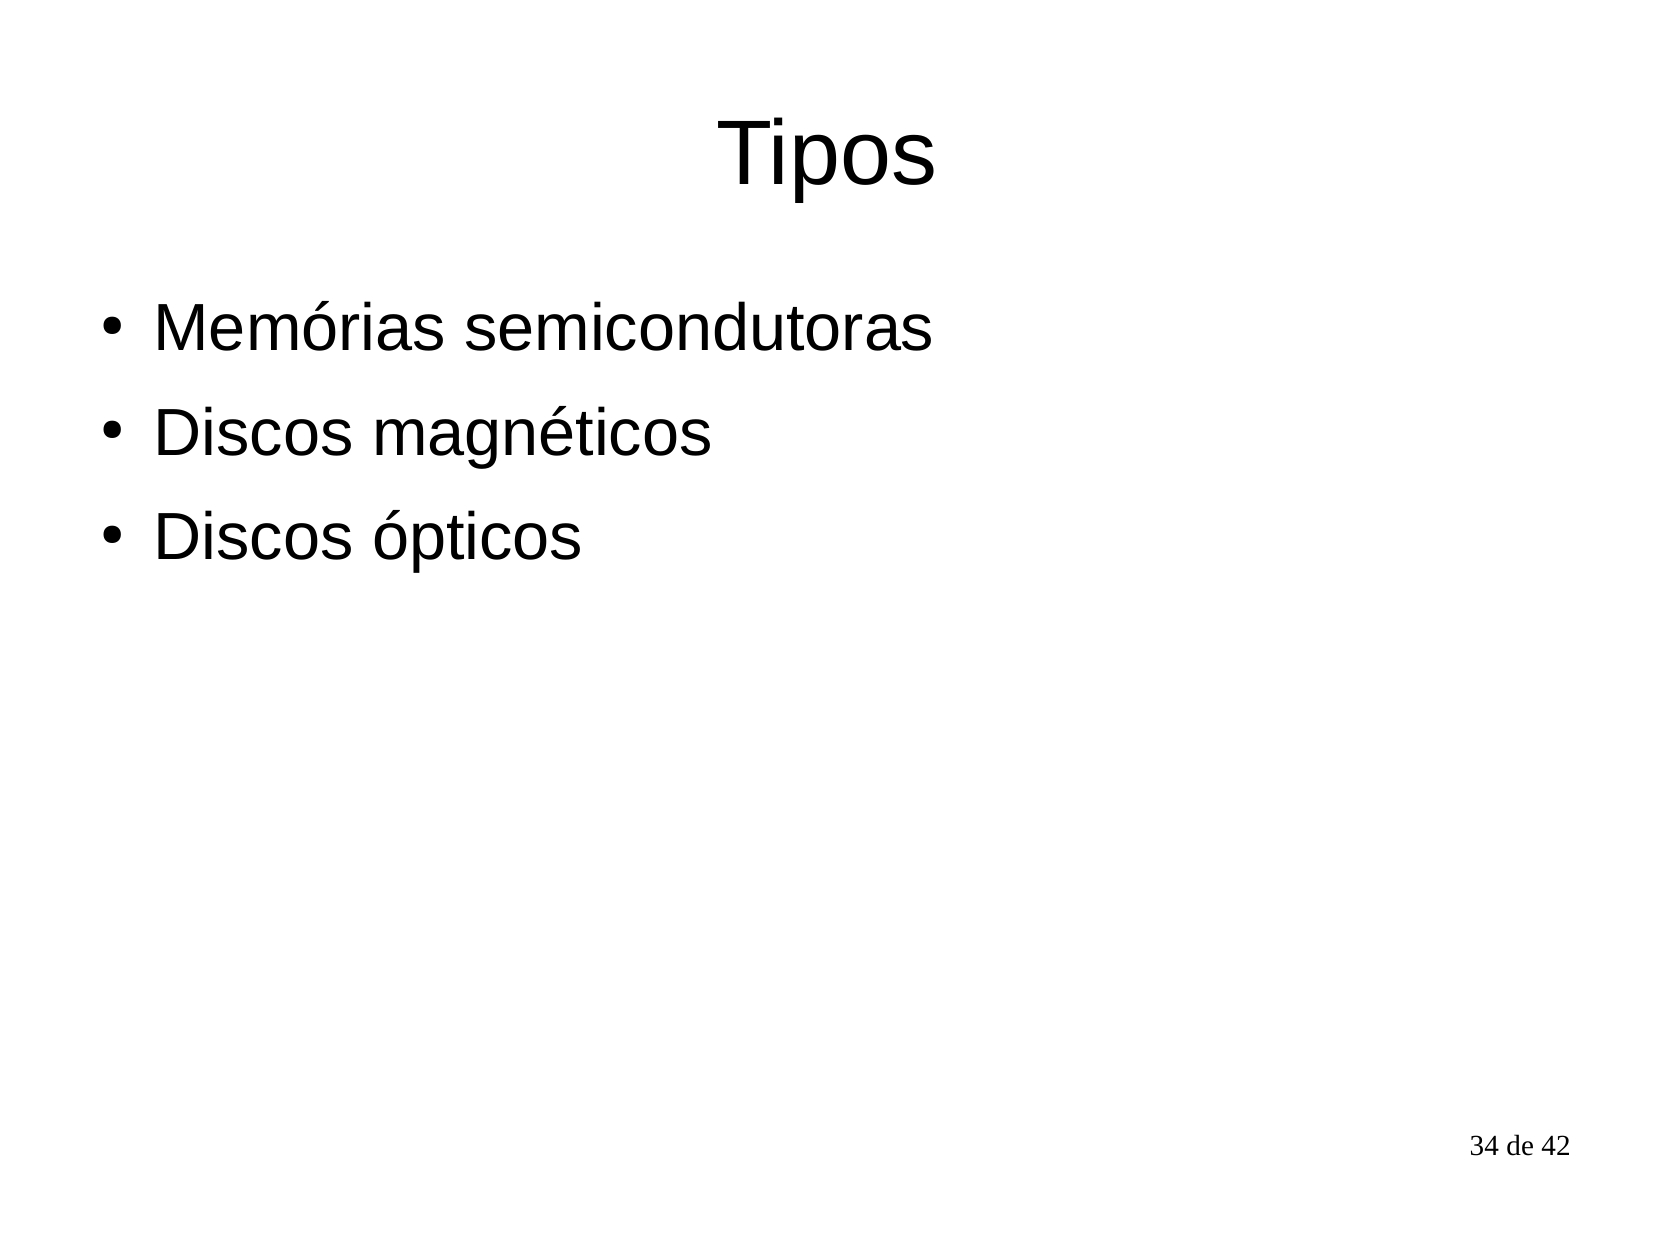

# Tipos
Memórias semicondutoras
Discos magnéticos
Discos ópticos
34